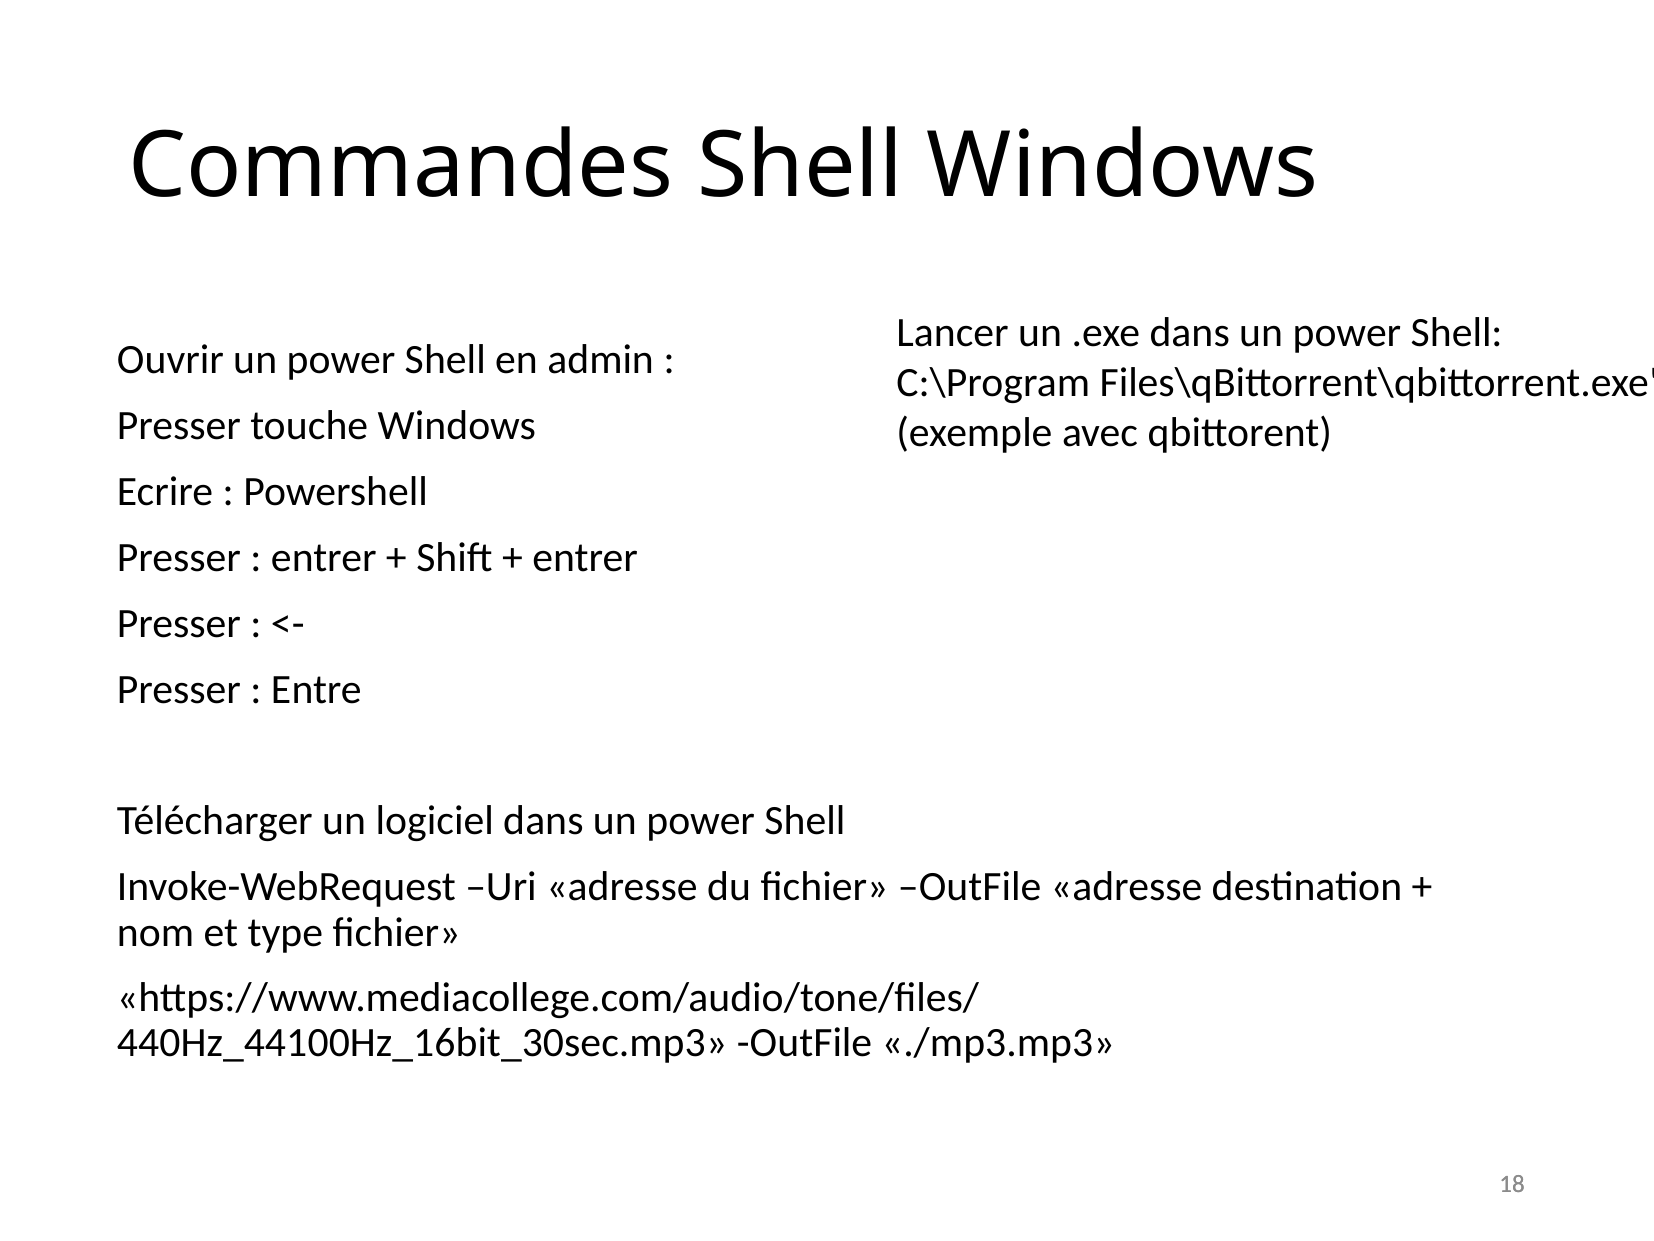

# Commandes Shell Windows
Lancer un .exe dans un power Shell:
C:\Program Files\qBittorrent\qbittorrent.exe"
(exemple avec qbittorent)
Ouvrir un power Shell en admin :
Presser touche Windows
Ecrire : Powershell
Presser : entrer + Shift + entrer
Presser : <-
Presser : Entre
Télécharger un logiciel dans un power Shell
Invoke-WebRequest –Uri «adresse du fichier» –OutFile «adresse destination + nom et type fichier»
«https://www.mediacollege.com/audio/tone/files/440Hz_44100Hz_16bit_30sec.mp3» -OutFile «./mp3.mp3»
18